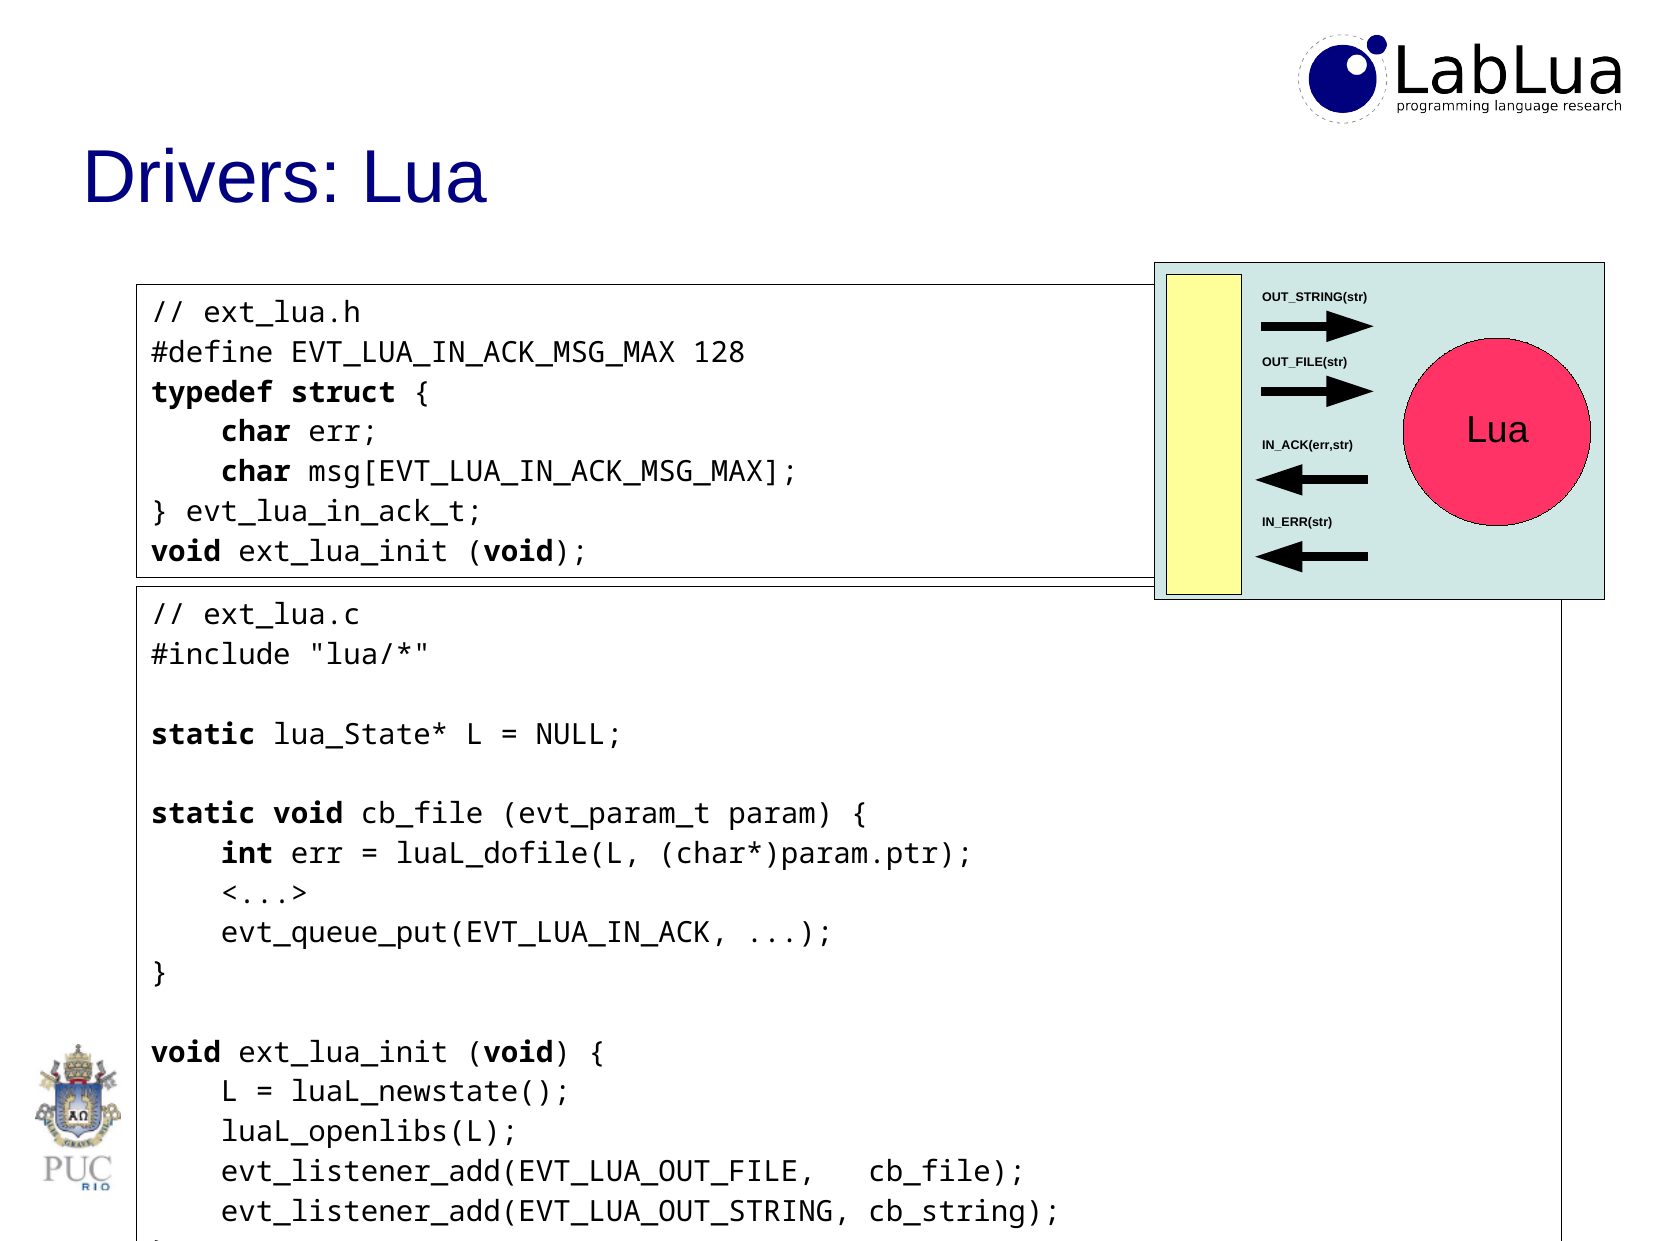

# Drivers: Lua
OUT_STRING(str)
// ext_lua.h
#define EVT_LUA_IN_ACK_MSG_MAX 128
typedef struct {
 char err;
 char msg[EVT_LUA_IN_ACK_MSG_MAX];
} evt_lua_in_ack_t;
void ext_lua_init (void);
OUT_FILE(str)
Lua
IN_ACK(err,str)
IN_ERR(str)
// ext_lua.c
#include "lua/*"
static lua_State* L = NULL;
static void cb_file (evt_param_t param) {
 int err = luaL_dofile(L, (char*)param.ptr);
 <...>
 evt_queue_put(EVT_LUA_IN_ACK, ...);
}
void ext_lua_init (void) {
 L = luaL_newstate();
 luaL_openlibs(L);
 evt_listener_add(EVT_LUA_OUT_FILE, cb_file);
 evt_listener_add(EVT_LUA_OUT_STRING, cb_string);
}